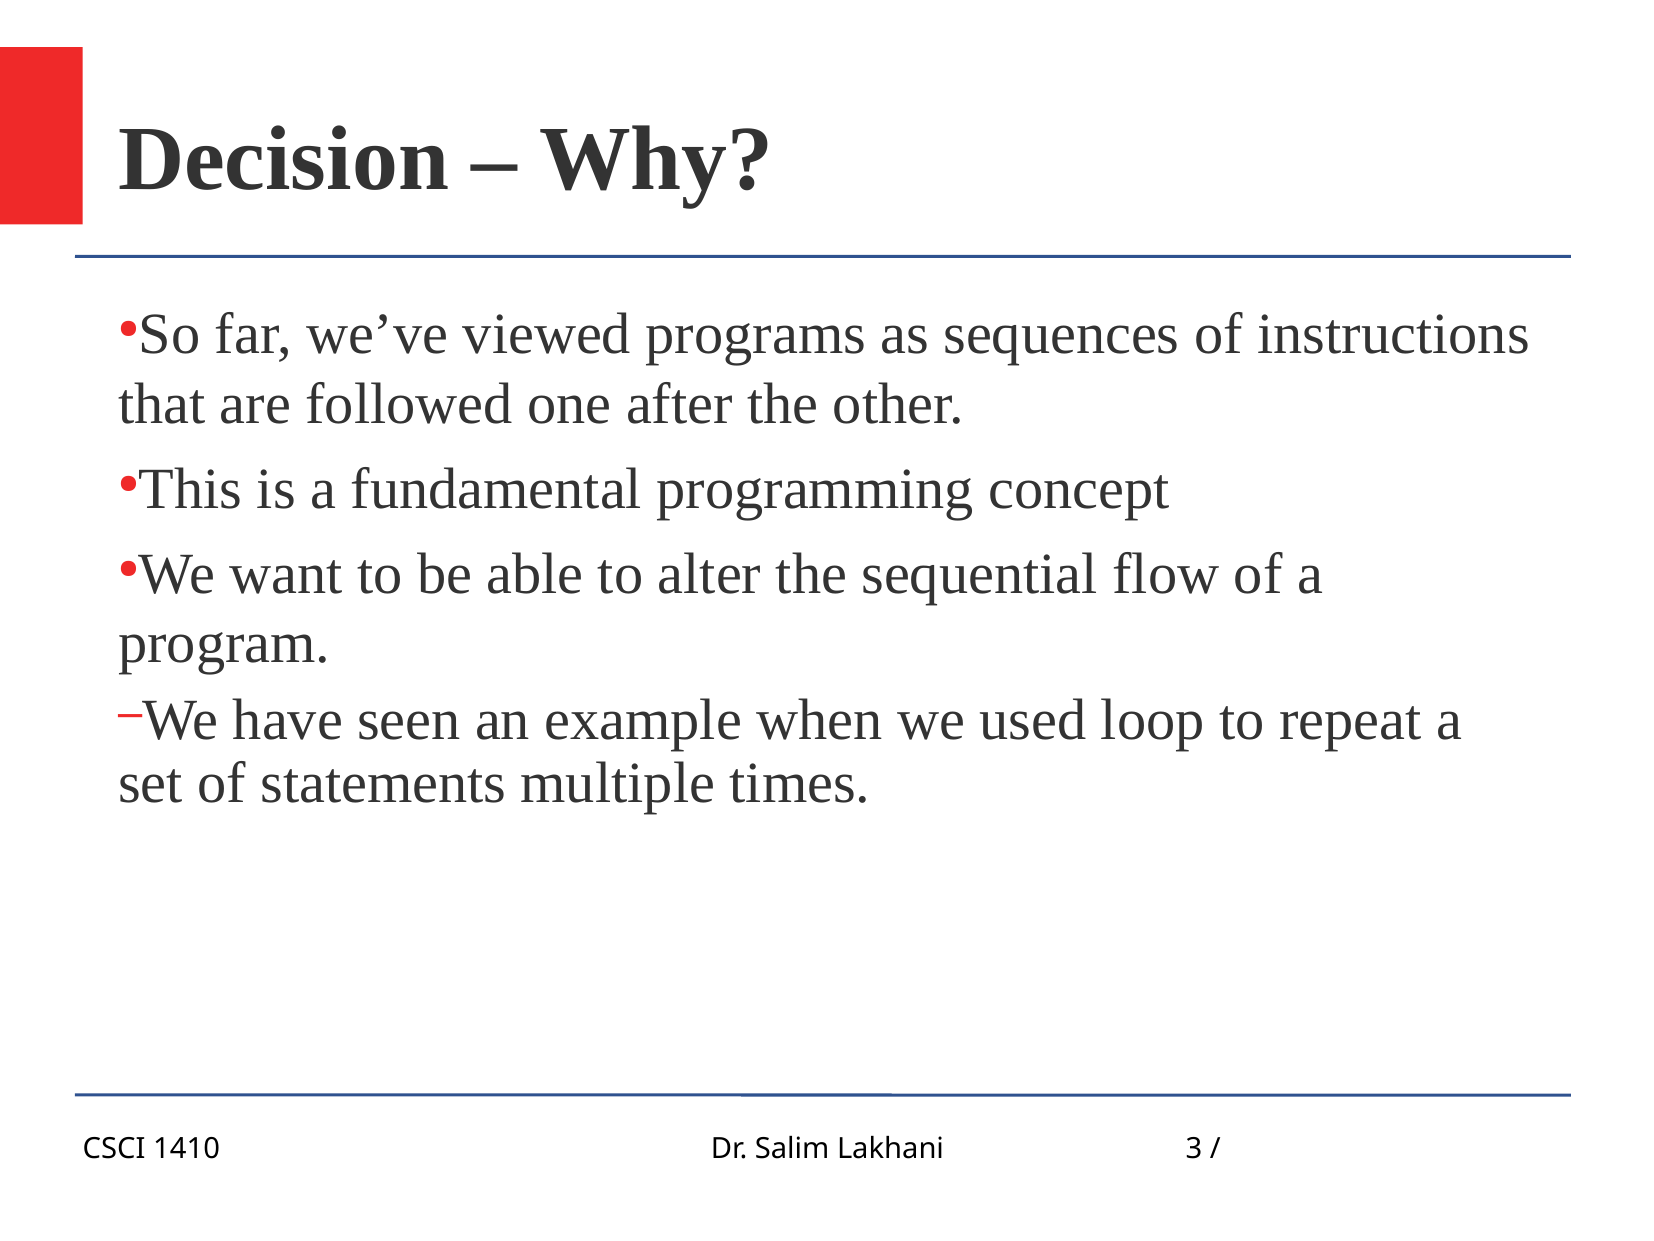

# Decision – Why?
So far, we’ve viewed programs as sequences of instructions that are followed one after the other.
This is a fundamental programming concept
We want to be able to alter the sequential flow of a program.
We have seen an example when we used loop to repeat a set of statements multiple times.
CSCI 1410
Dr. Salim Lakhani